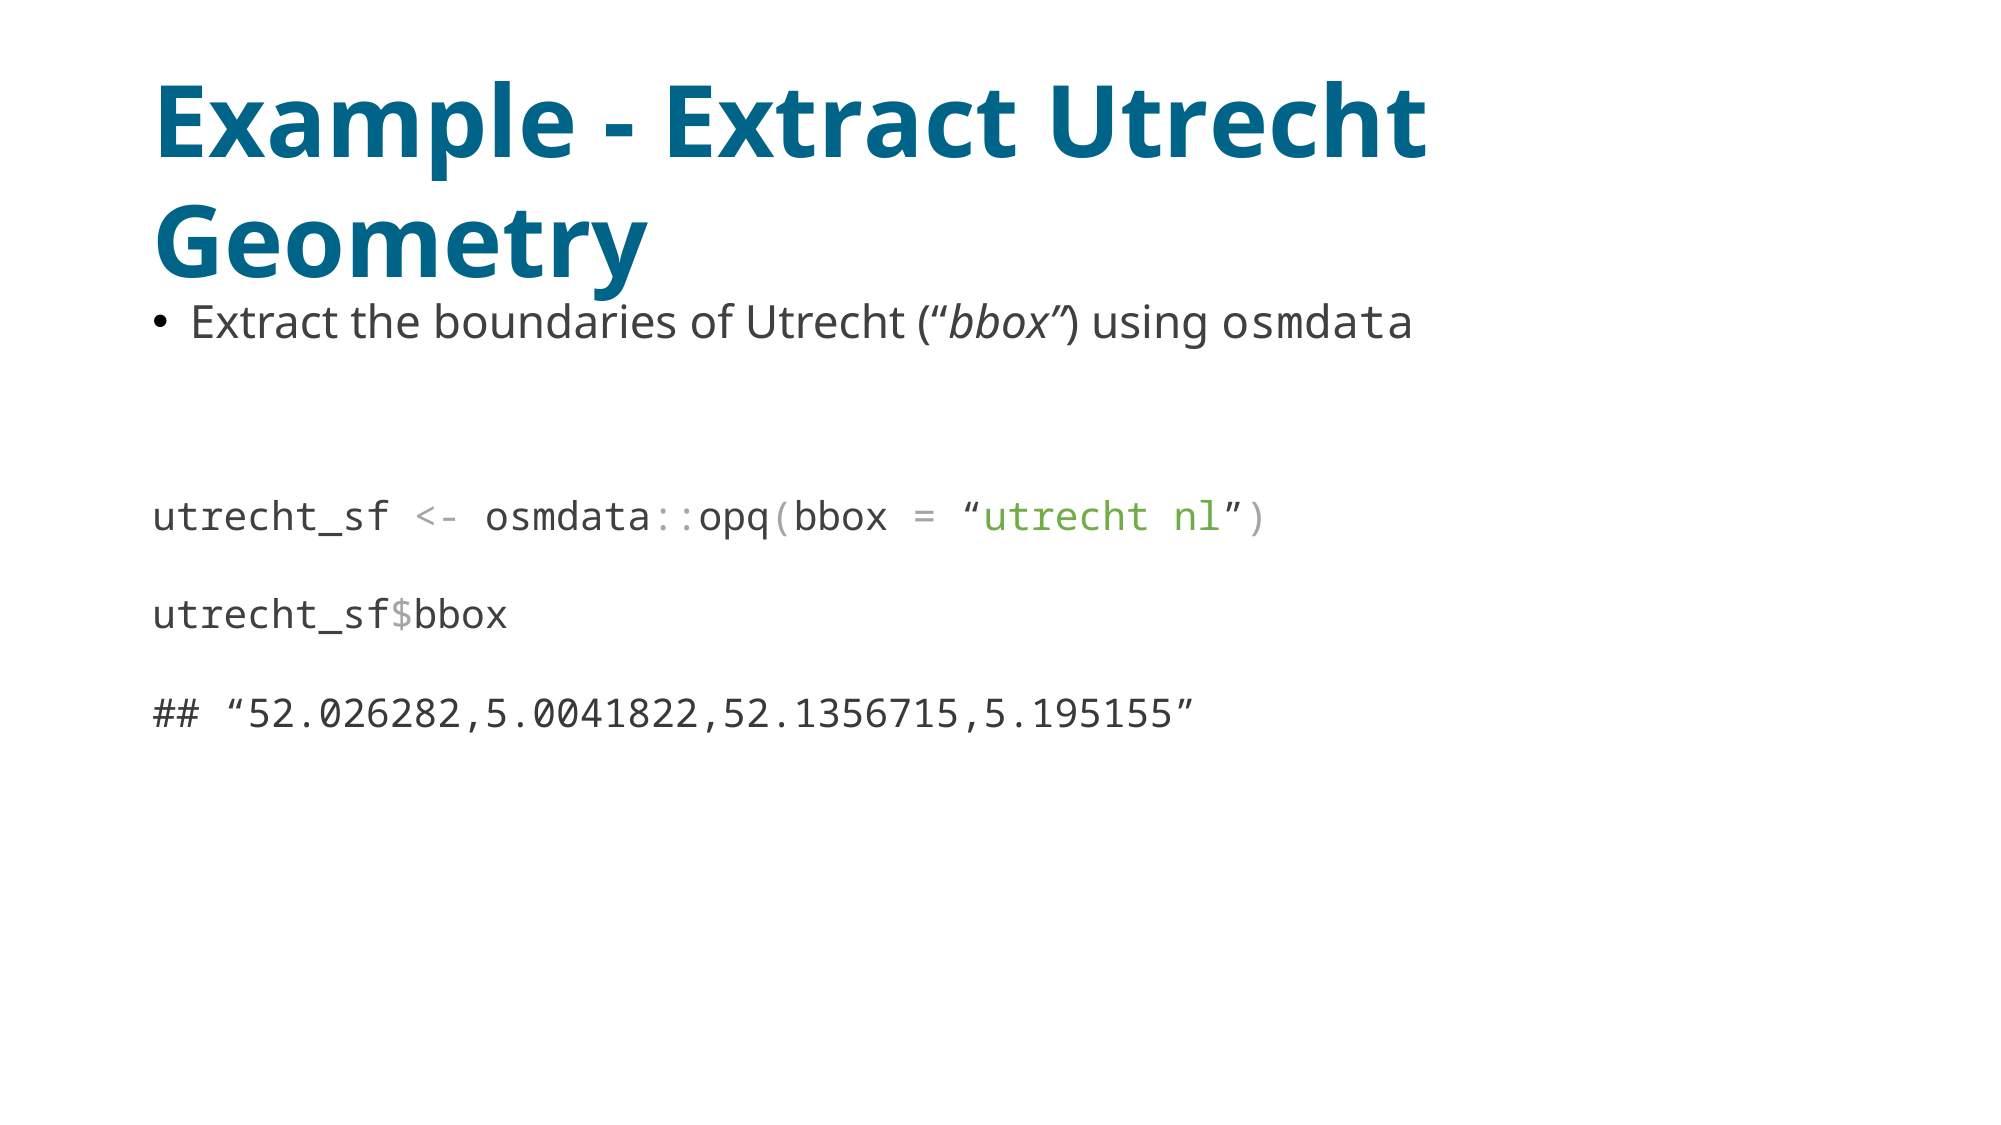

# Example - Extract Utrecht Geometry
Extract the boundaries of Utrecht (“bbox”) using osmdata
utrecht_sf <- osmdata::opq(bbox = “utrecht nl”)
utrecht_sf$bbox
## “52.026282,5.0041822,52.1356715,5.195155”